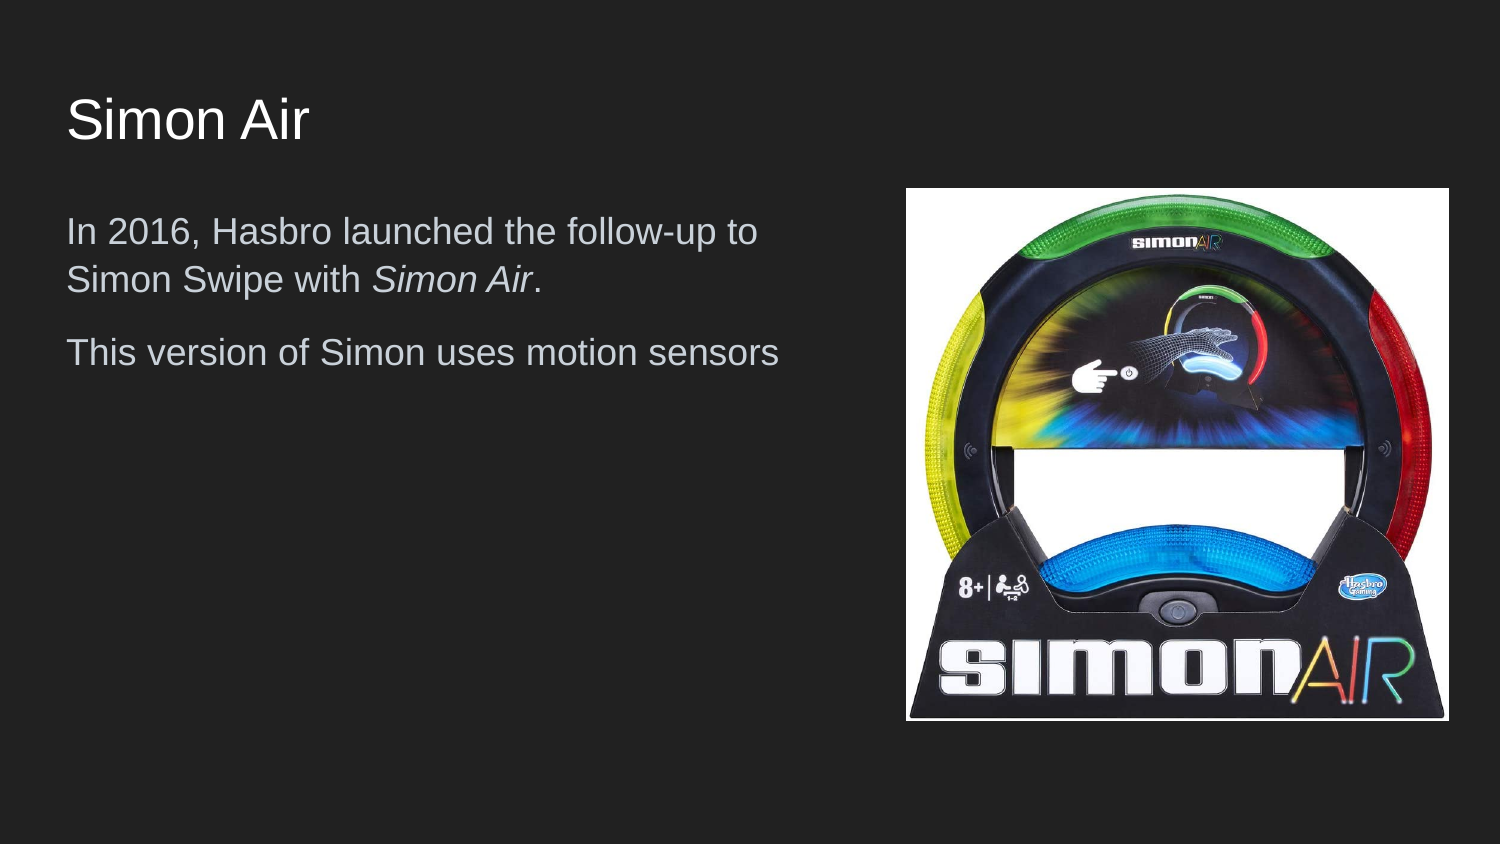

# Simon Air
In 2016, Hasbro launched the follow-up to Simon Swipe with Simon Air.
This version of Simon uses motion sensors